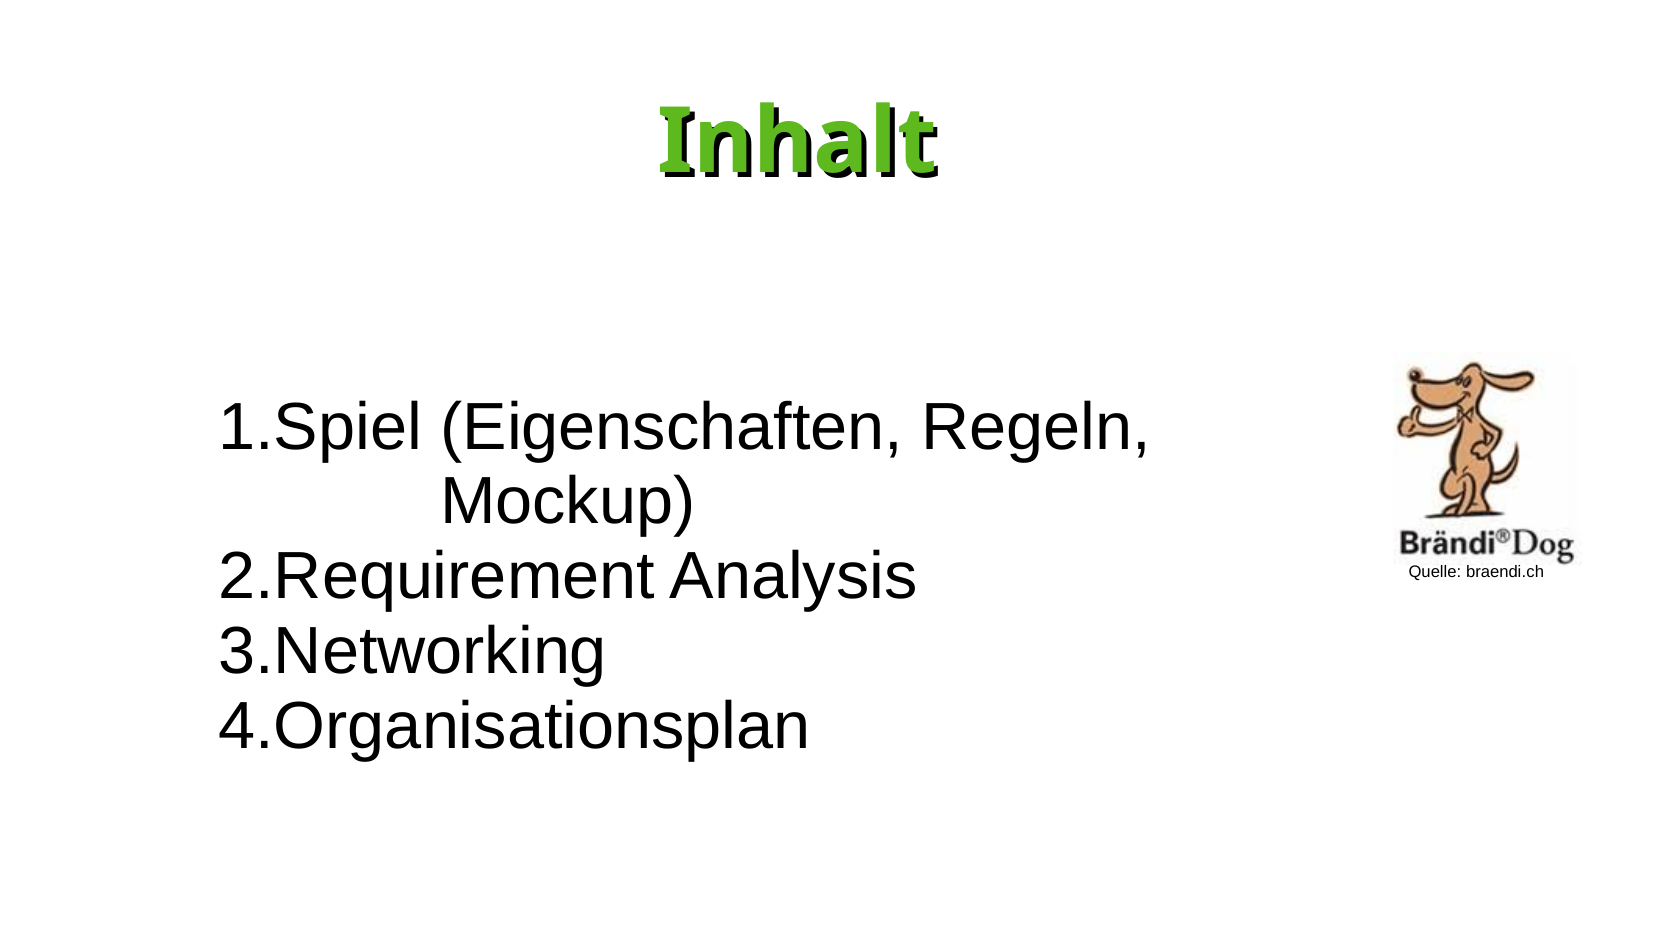

# Inhalt
		1.Spiel (Eigenschaften, Regeln,
					Mockup)
		2.Requirement Analysis
		3.Networking
		4.Organisationsplan
Quelle: braendi.ch